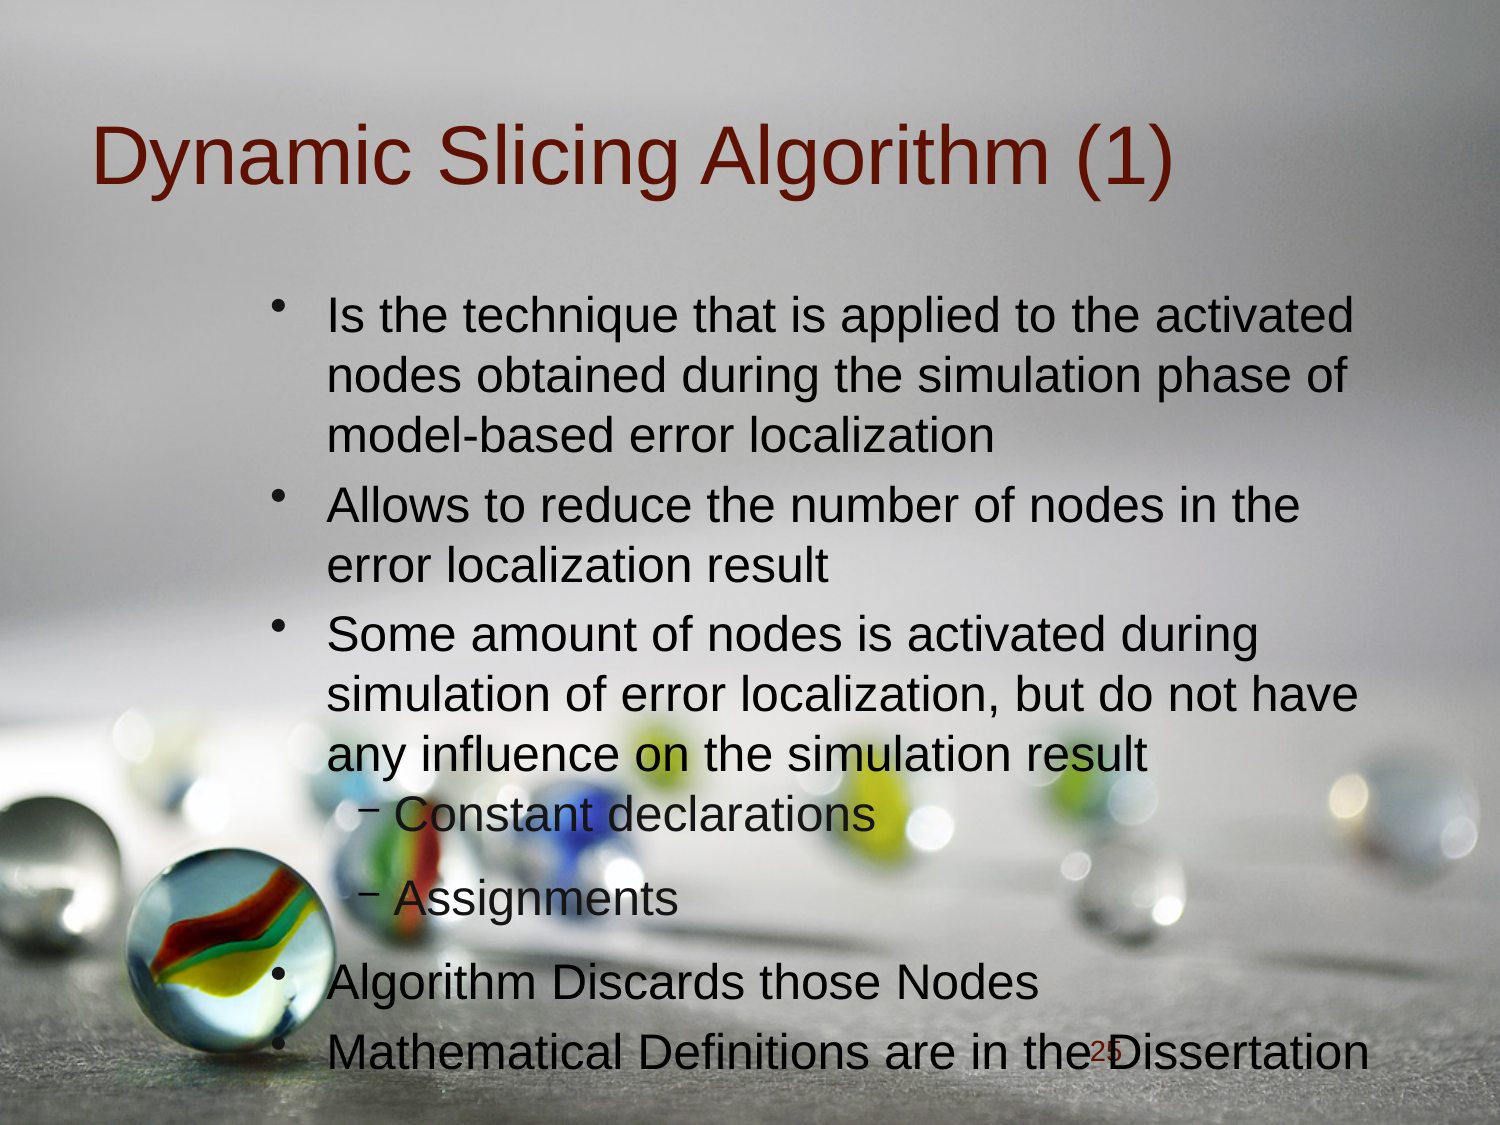

# Dynamic Slicing Algorithm (1)
Is the technique that is applied to the activated nodes obtained during the simulation phase of model-based error localization
Allows to reduce the number of nodes in the error localization result
Some amount of nodes is activated during simulation of error localization, but do not have any influence on the simulation result
 Constant declarations
 Assignments
Algorithm Discards those Nodes
Mathematical Definitions are in the Dissertation
Tallinn, 01.01.2016
25